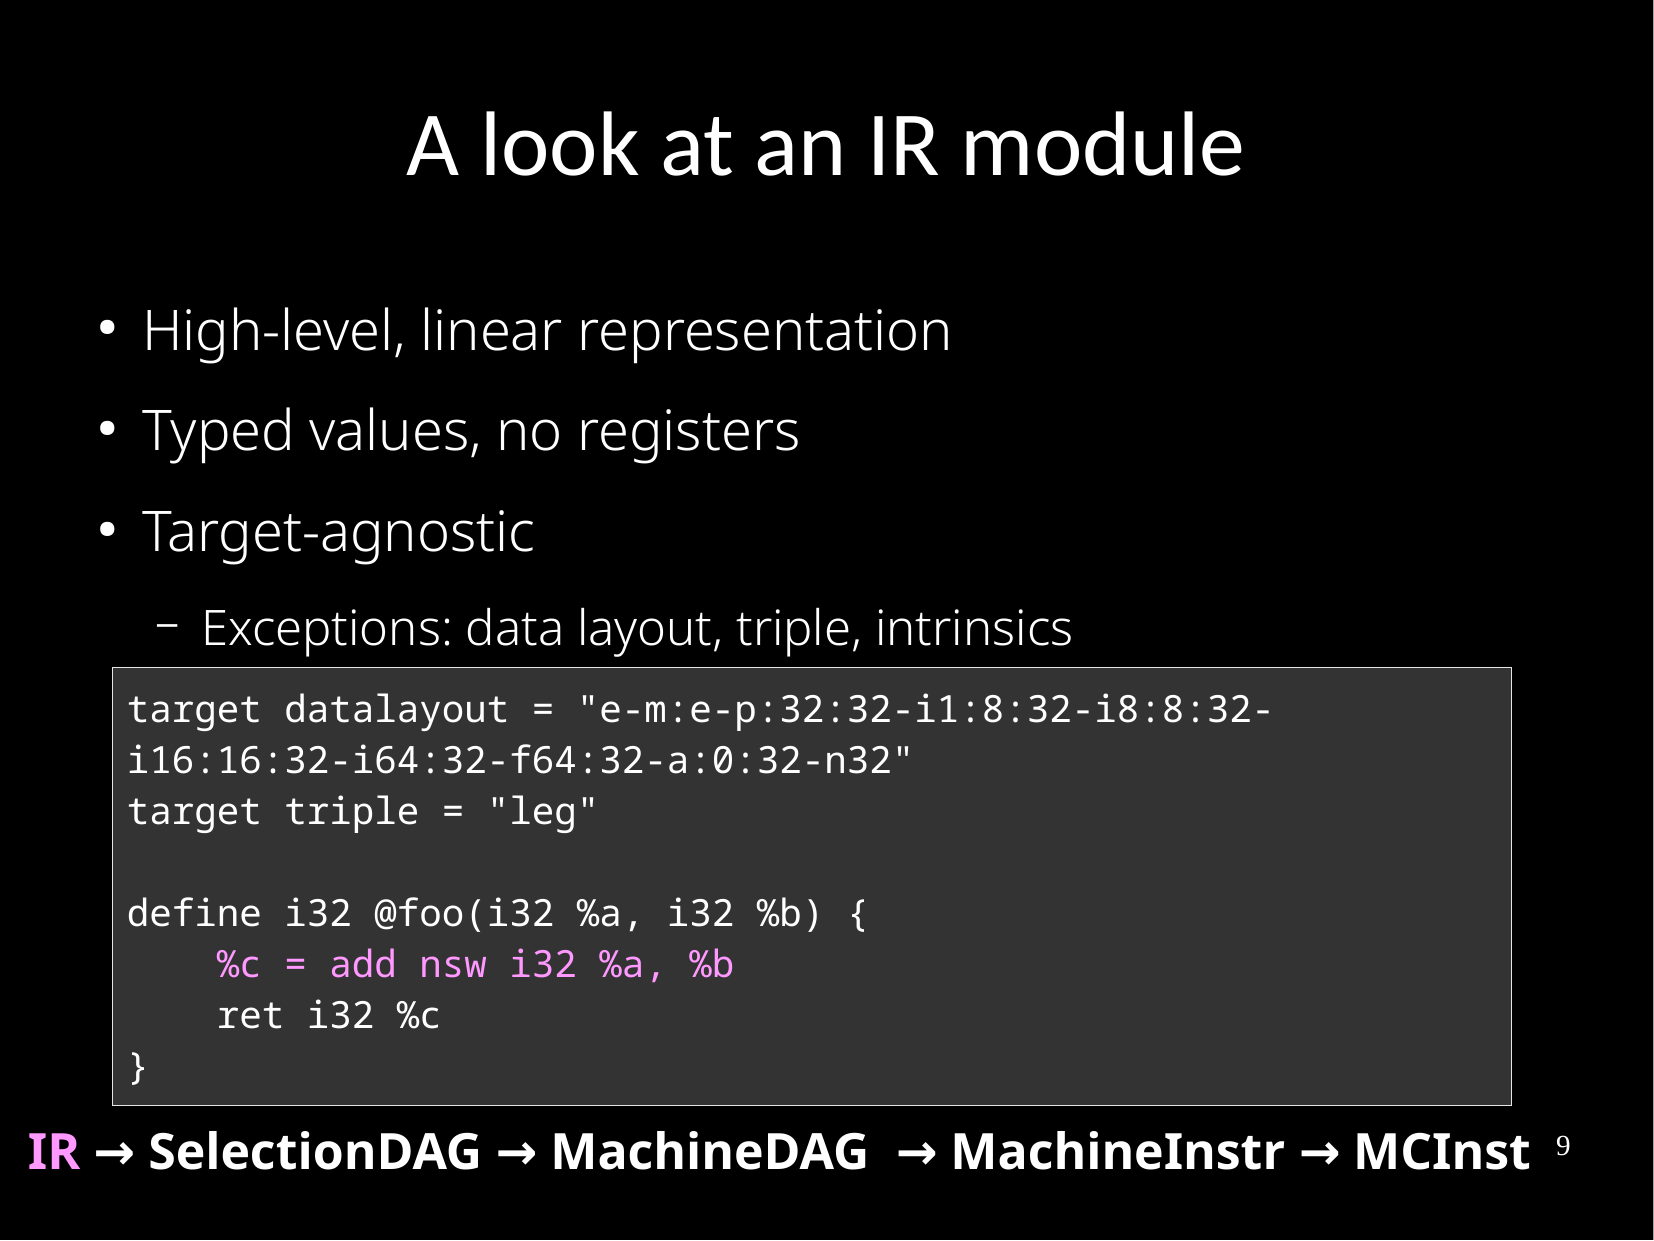

# A look at an IR module
High-level, linear representation
Typed values, no registers
Target-agnostic
Exceptions: data layout, triple, intrinsics
target datalayout = "e-m:e-p:32:32-i1:8:32-i8:8:32-i16:16:32-i64:32-f64:32-a:0:32-n32"
target triple = "leg"
define i32 @foo(i32 %a, i32 %b) {
 %c = add nsw i32 %a, %b
 ret i32 %c
}
IR → SelectionDAG → MachineDAG → MachineInstr → MCInst
9